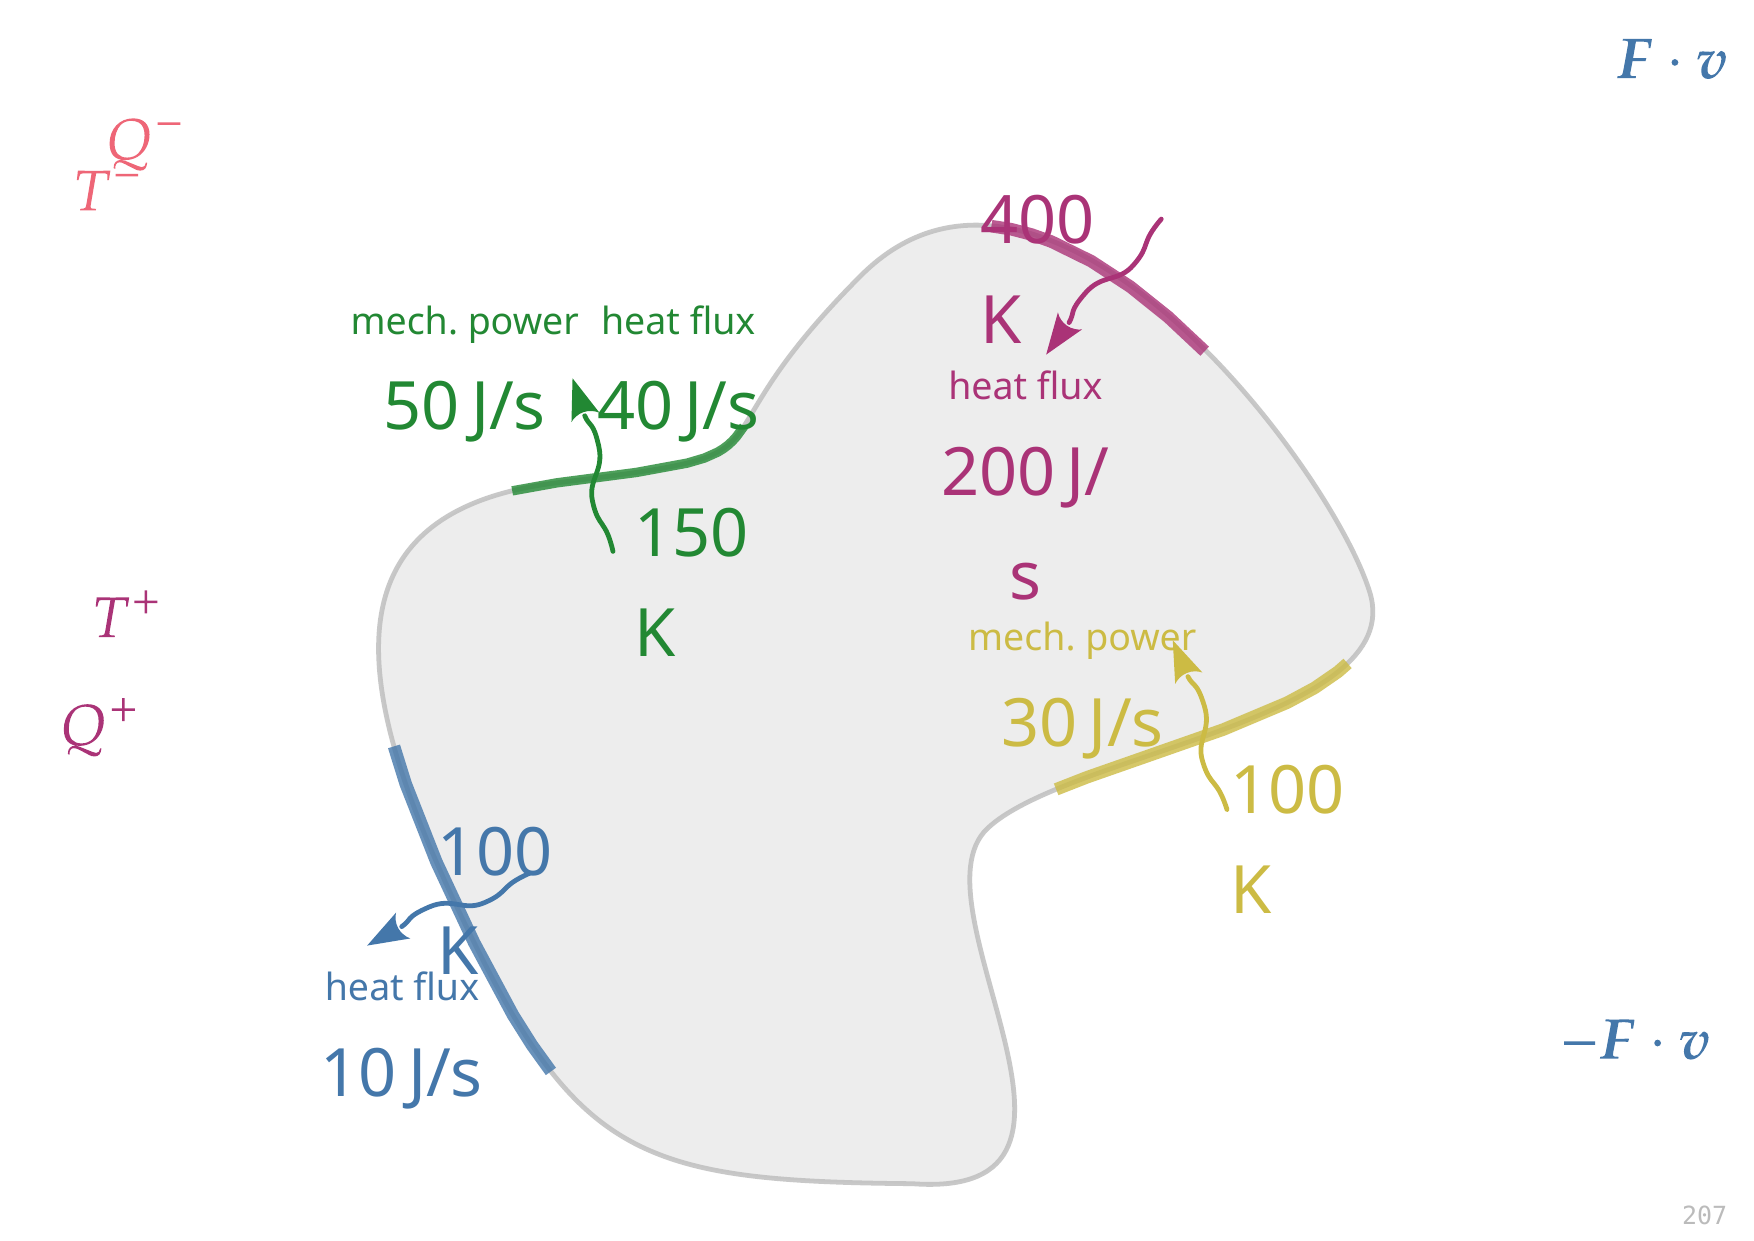

400 K
mech. power
50 J/s
heat flux
40 J/s
heat flux
200 J/s
150 K
mech. power
30 J/s
100 K
100 K
heat flux
10 J/s